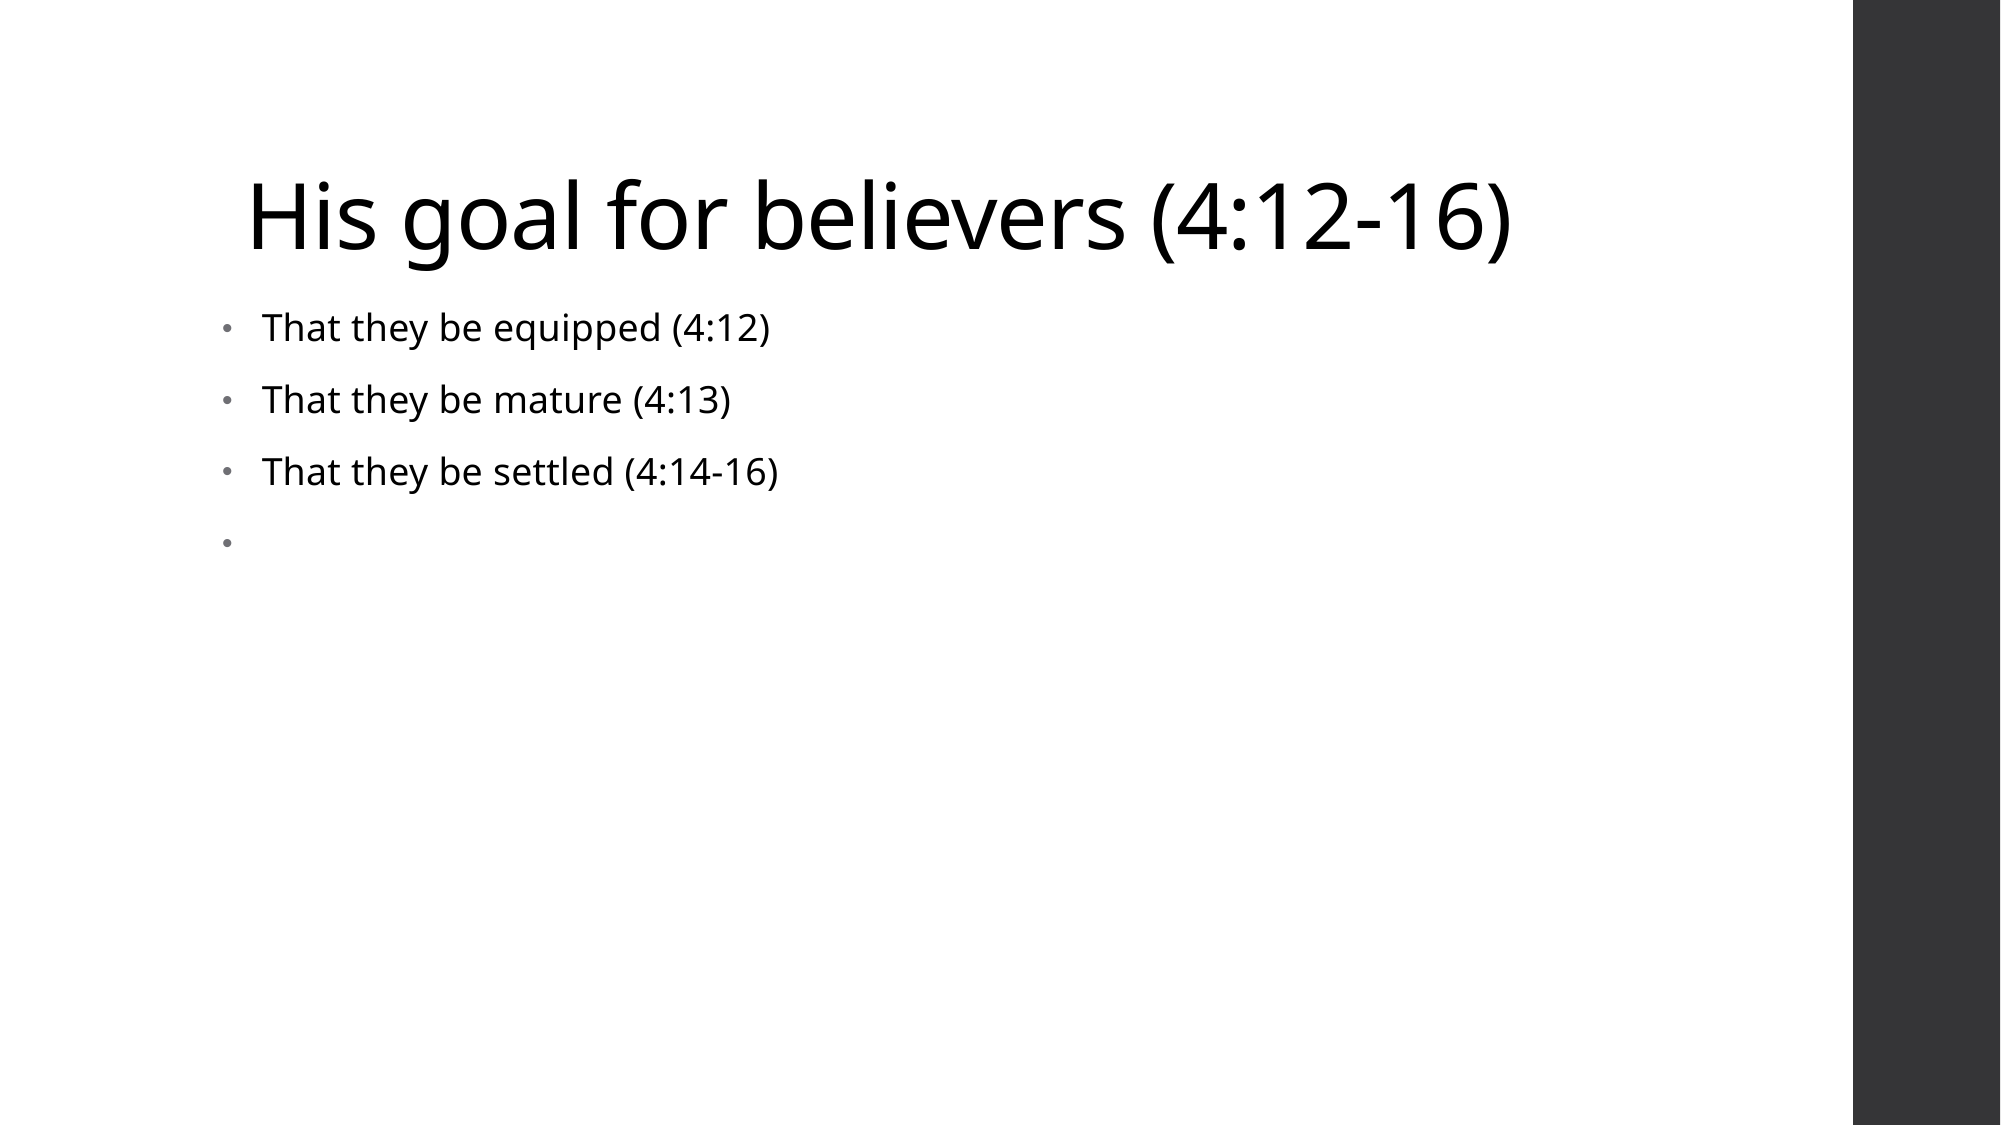

# His goal for believers (4:12-16)
 That they be equipped (4:12)
 That they be mature (4:13)
 That they be settled (4:14-16)